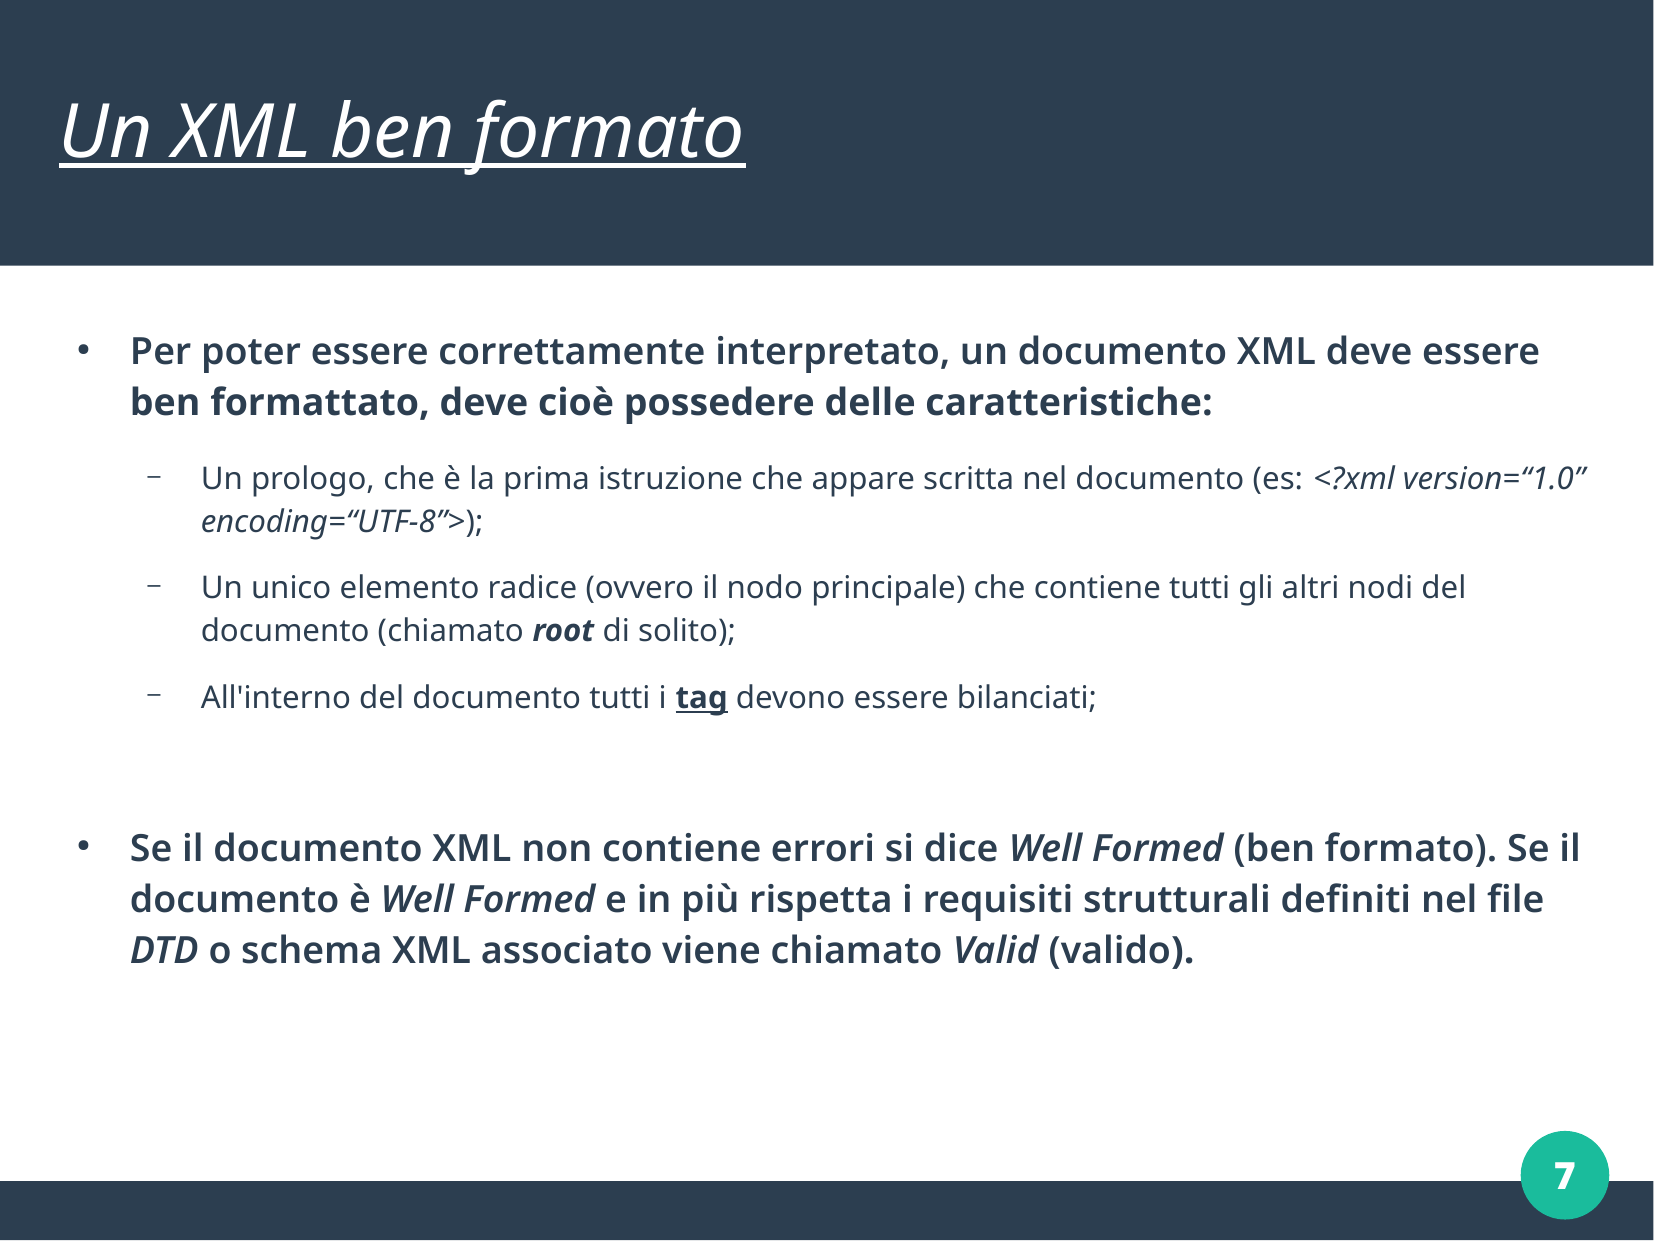

# Un XML ben formato
Per poter essere correttamente interpretato, un documento XML deve essere ben formattato, deve cioè possedere delle caratteristiche:
Un prologo, che è la prima istruzione che appare scritta nel documento (es: <?xml version=“1.0” encoding=“UTF-8”>);
Un unico elemento radice (ovvero il nodo principale) che contiene tutti gli altri nodi del documento (chiamato root di solito);
All'interno del documento tutti i tag devono essere bilanciati;
Se il documento XML non contiene errori si dice Well Formed (ben formato). Se il documento è Well Formed e in più rispetta i requisiti strutturali definiti nel file DTD o schema XML associato viene chiamato Valid (valido).
7